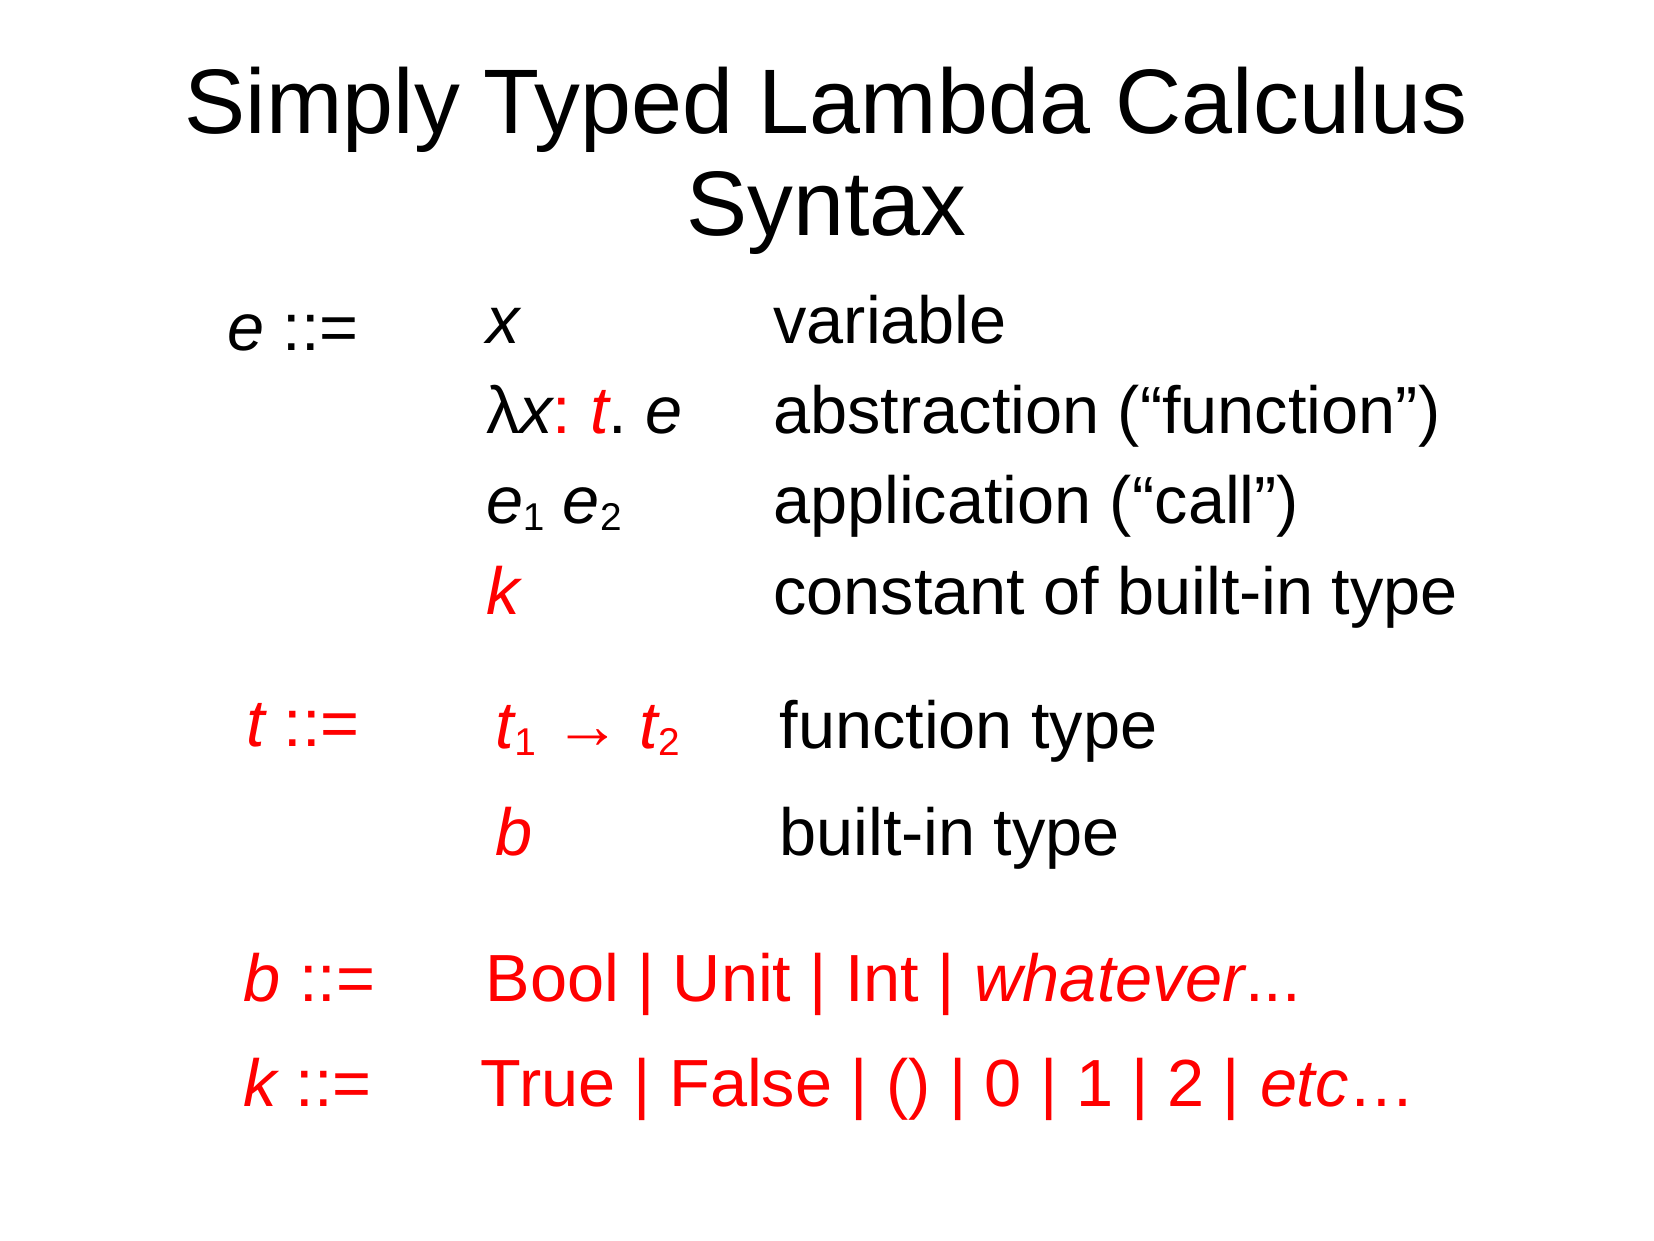

# Simply Typed Lambda Calculus Syntax
| x | variable |
| --- | --- |
| λx: t. e | abstraction (“function”) |
| e1 e2 | application (“call”) |
| k | constant of built-in type |
 e ::=
| t1 → t2 | function type |
| --- | --- |
| b | built-in type |
 t ::=
 b ::= Bool | Unit | Int | whatever...
 k ::= True | False | () | 0 | 1 | 2 | etc…